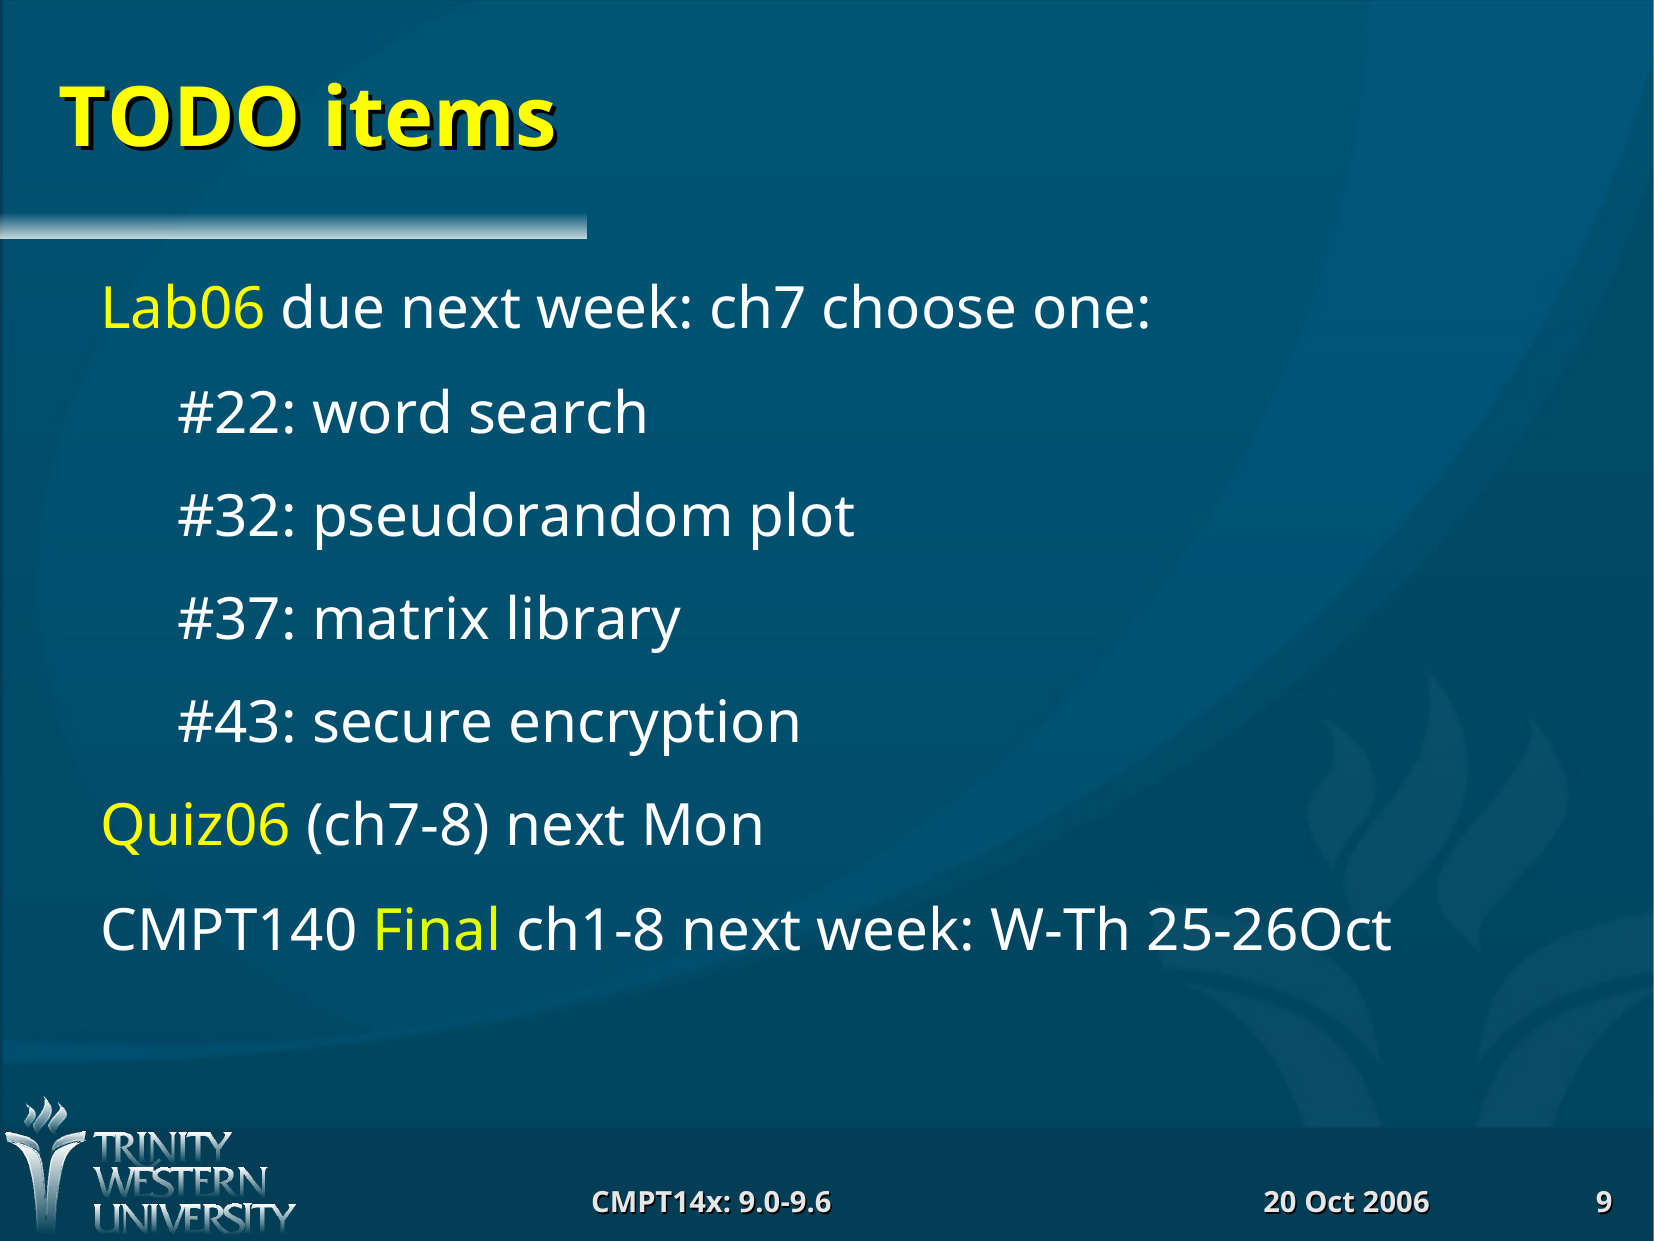

# TODO items
Lab06 due next week: ch7 choose one:
#22: word search
#32: pseudorandom plot
#37: matrix library
#43: secure encryption
Quiz06 (ch7-8) next Mon
CMPT140 Final ch1-8 next week: W-Th 25-26Oct
CMPT14x: 9.0-9.6
20 Oct 2006
9